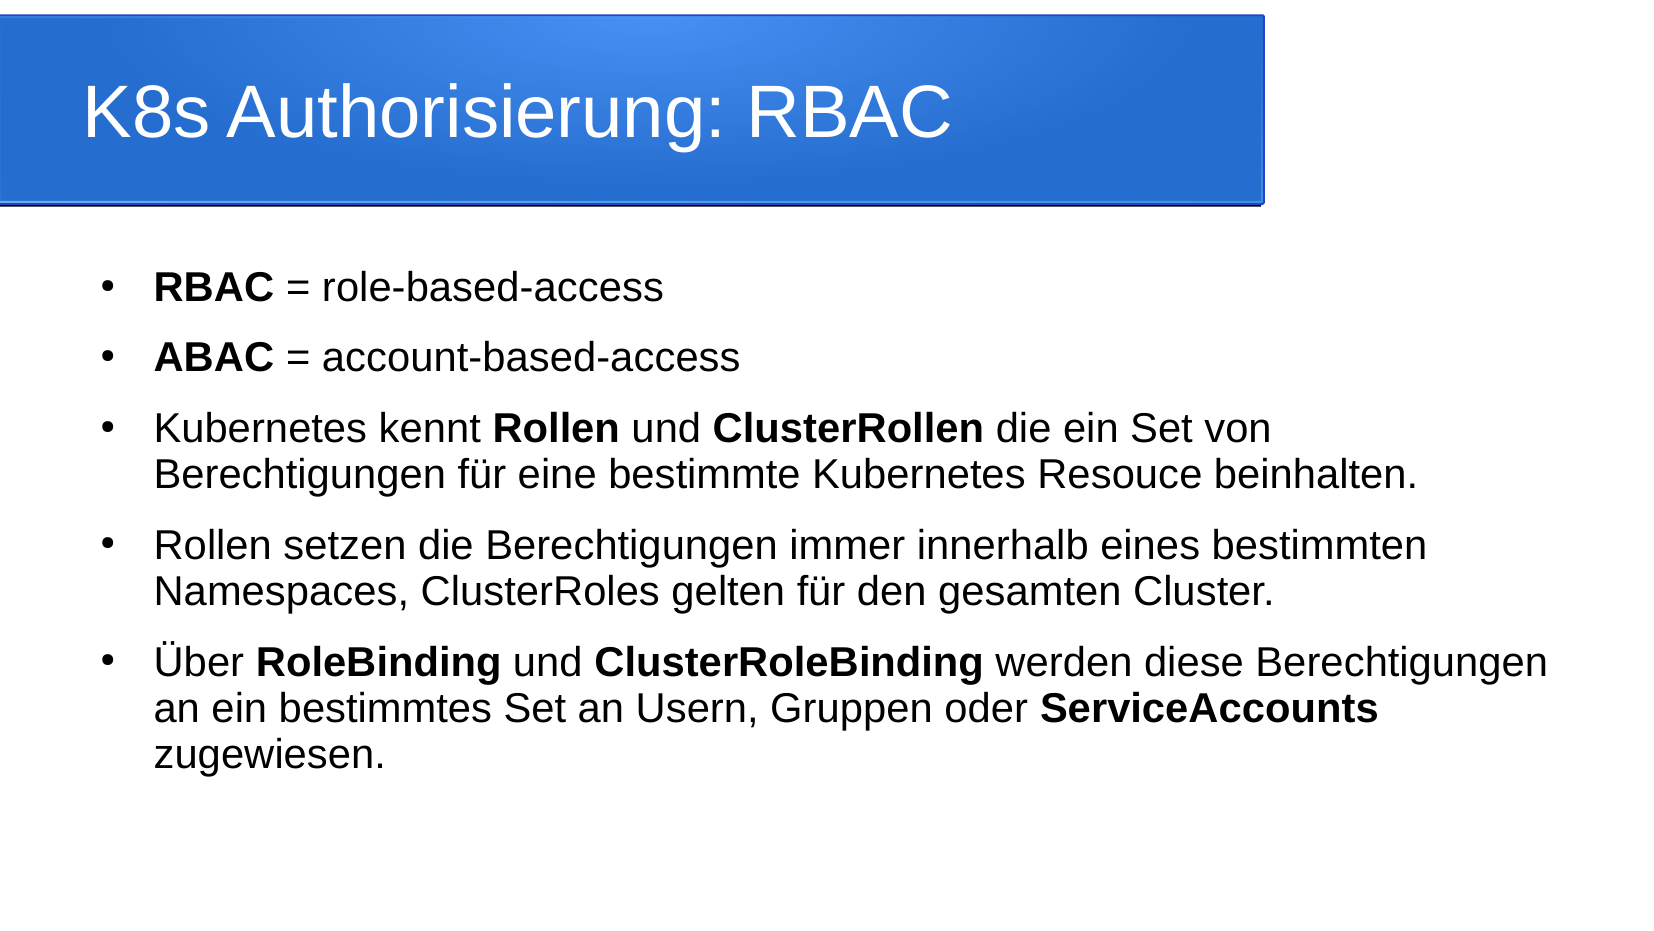

# K8s Authorisierung: RBAC
RBAC = role-based-access
ABAC = account-based-access
Kubernetes kennt Rollen und ClusterRollen die ein Set von Berechtigungen für eine bestimmte Kubernetes Resouce beinhalten.
Rollen setzen die Berechtigungen immer innerhalb eines bestimmten Namespaces, ClusterRoles gelten für den gesamten Cluster.
Über RoleBinding und ClusterRoleBinding werden diese Berechtigungen an ein bestimmtes Set an Usern, Gruppen oder ServiceAccounts zugewiesen.